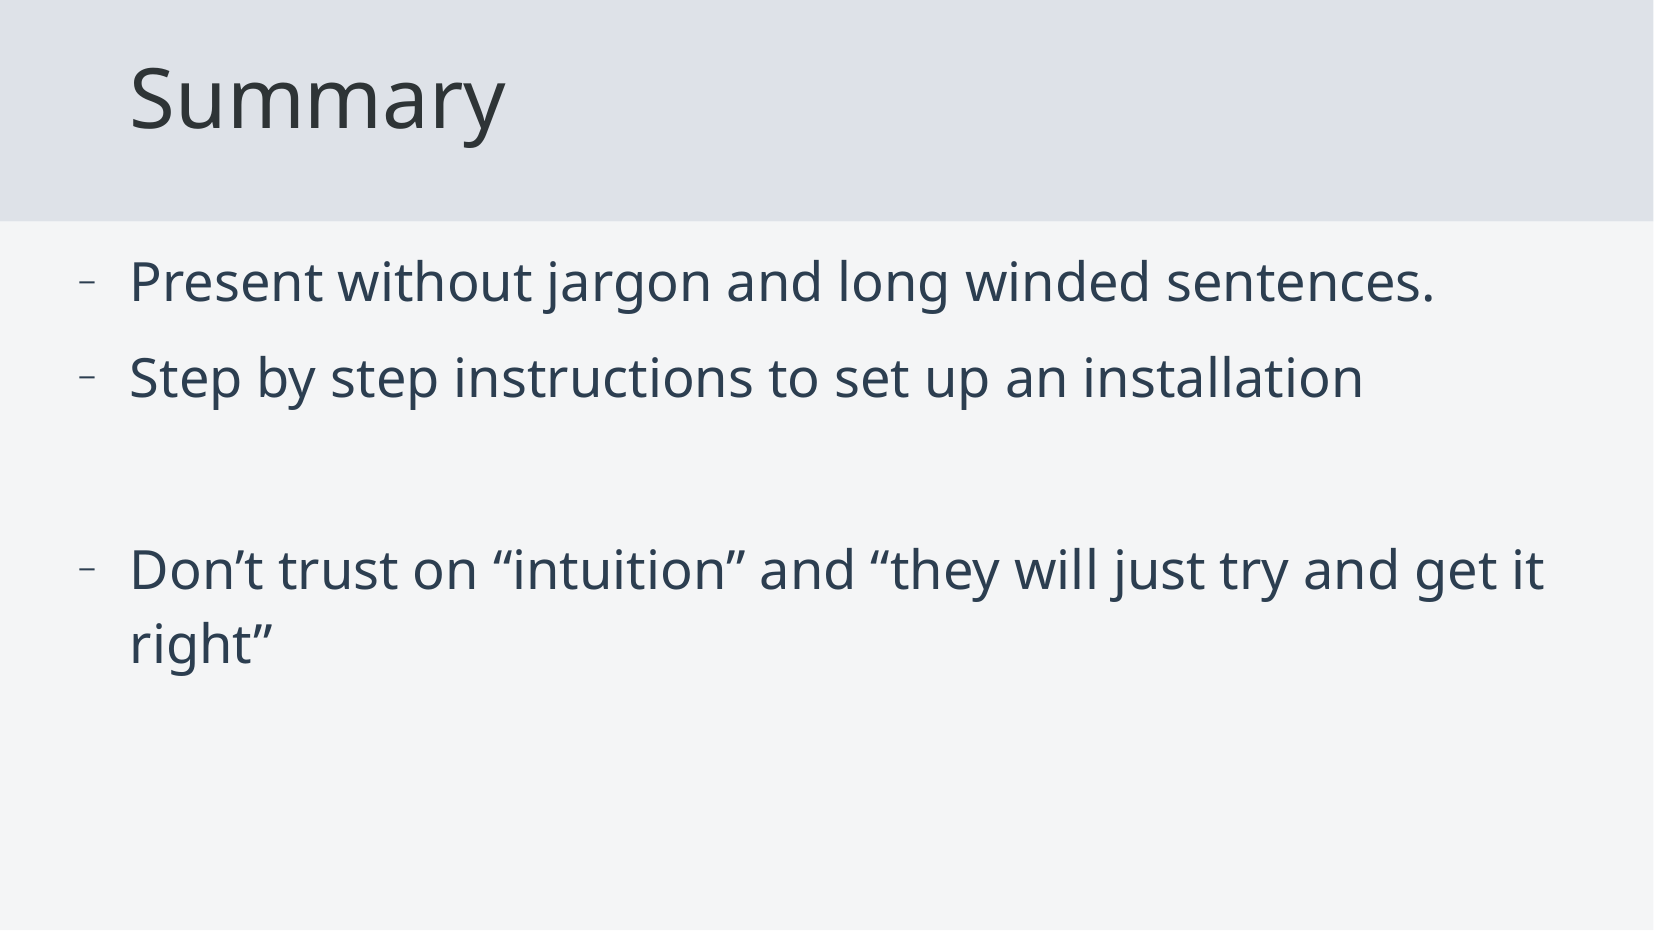

# Summary
Present without jargon and long winded sentences.
Step by step instructions to set up an installation
Don’t trust on “intuition” and “they will just try and get it right”